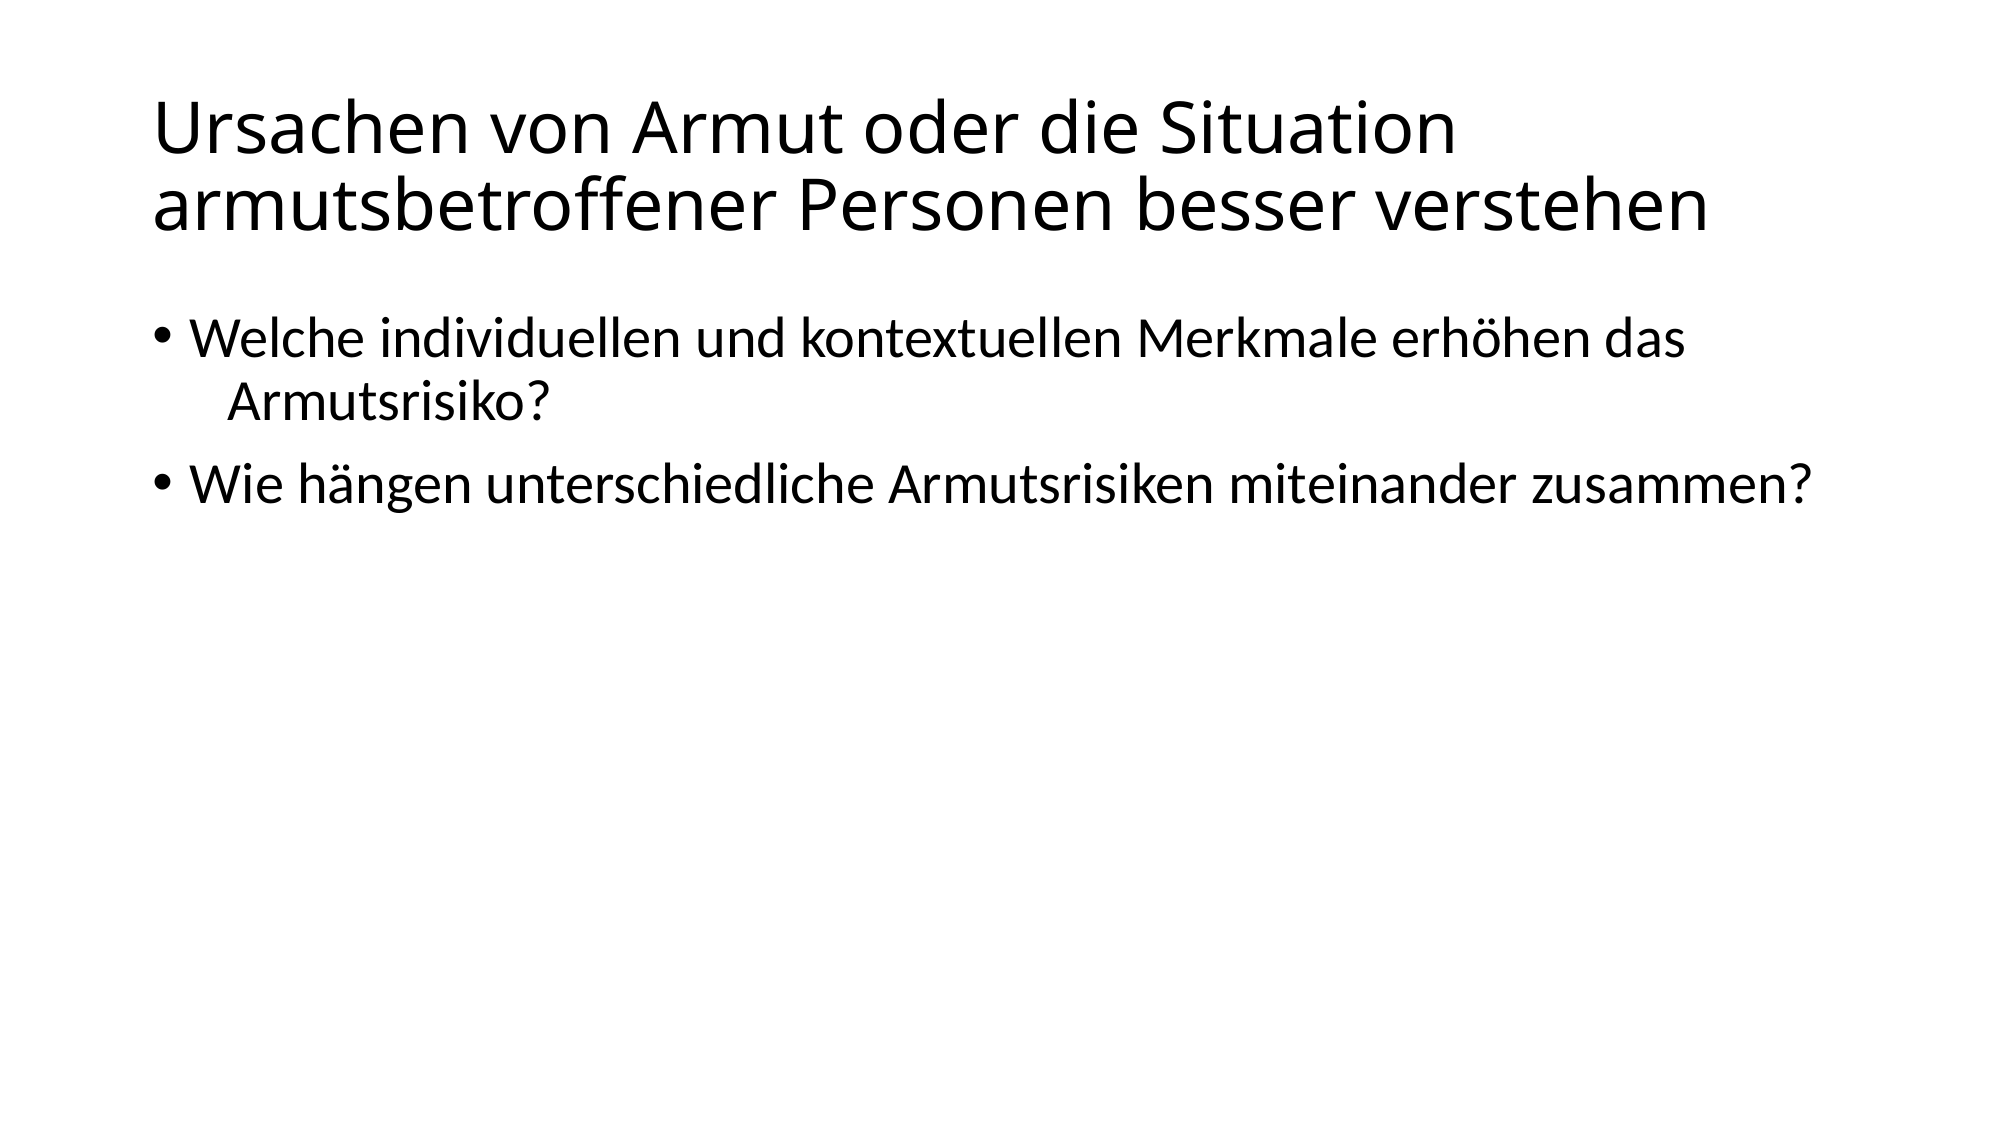

# Ursachen von Armut oder die Situation armutsbetroffener Personen besser verstehen
Welche individuellen und kontextuellen Merkmale erhöhen das Armutsrisiko?
Wie hängen unterschiedliche Armutsrisiken miteinander zusammen?